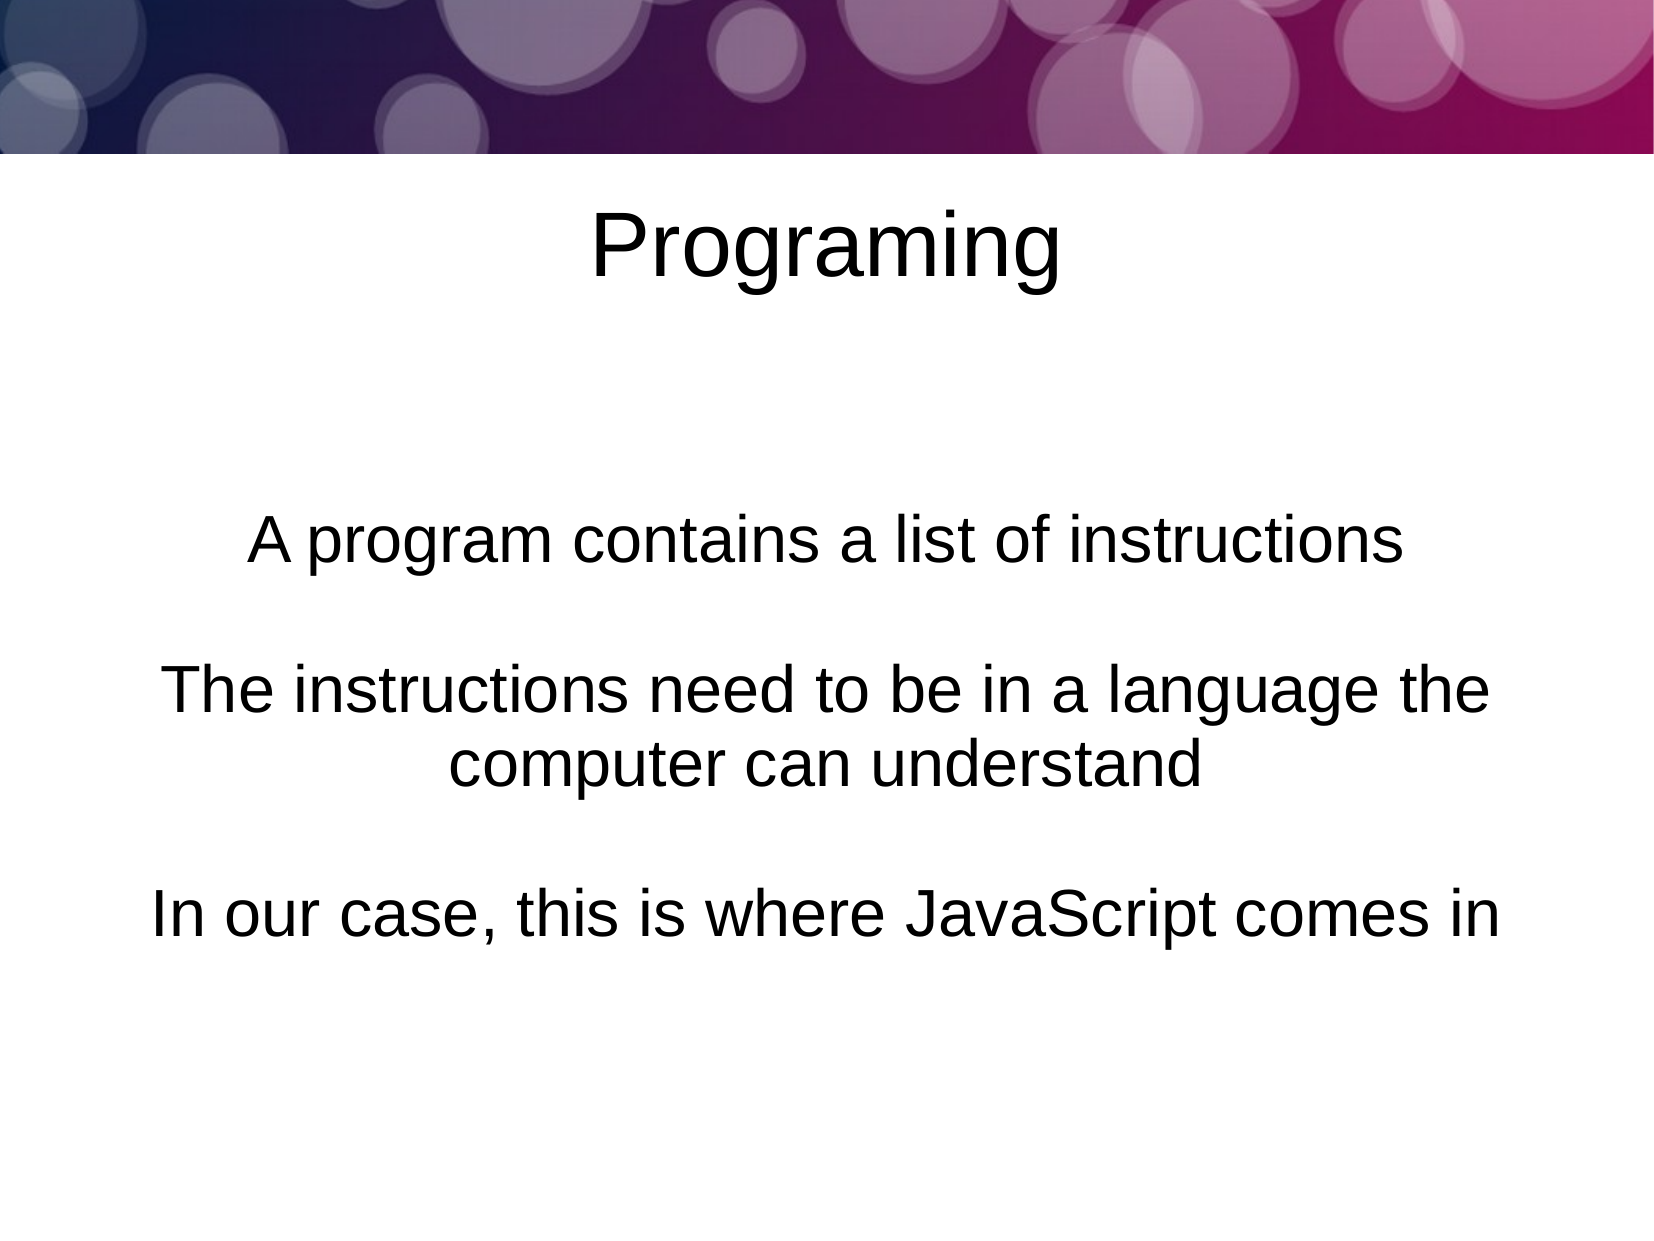

# Programing
A program contains a list of instructions
The instructions need to be in a language the computer can understand
In our case, this is where JavaScript comes in